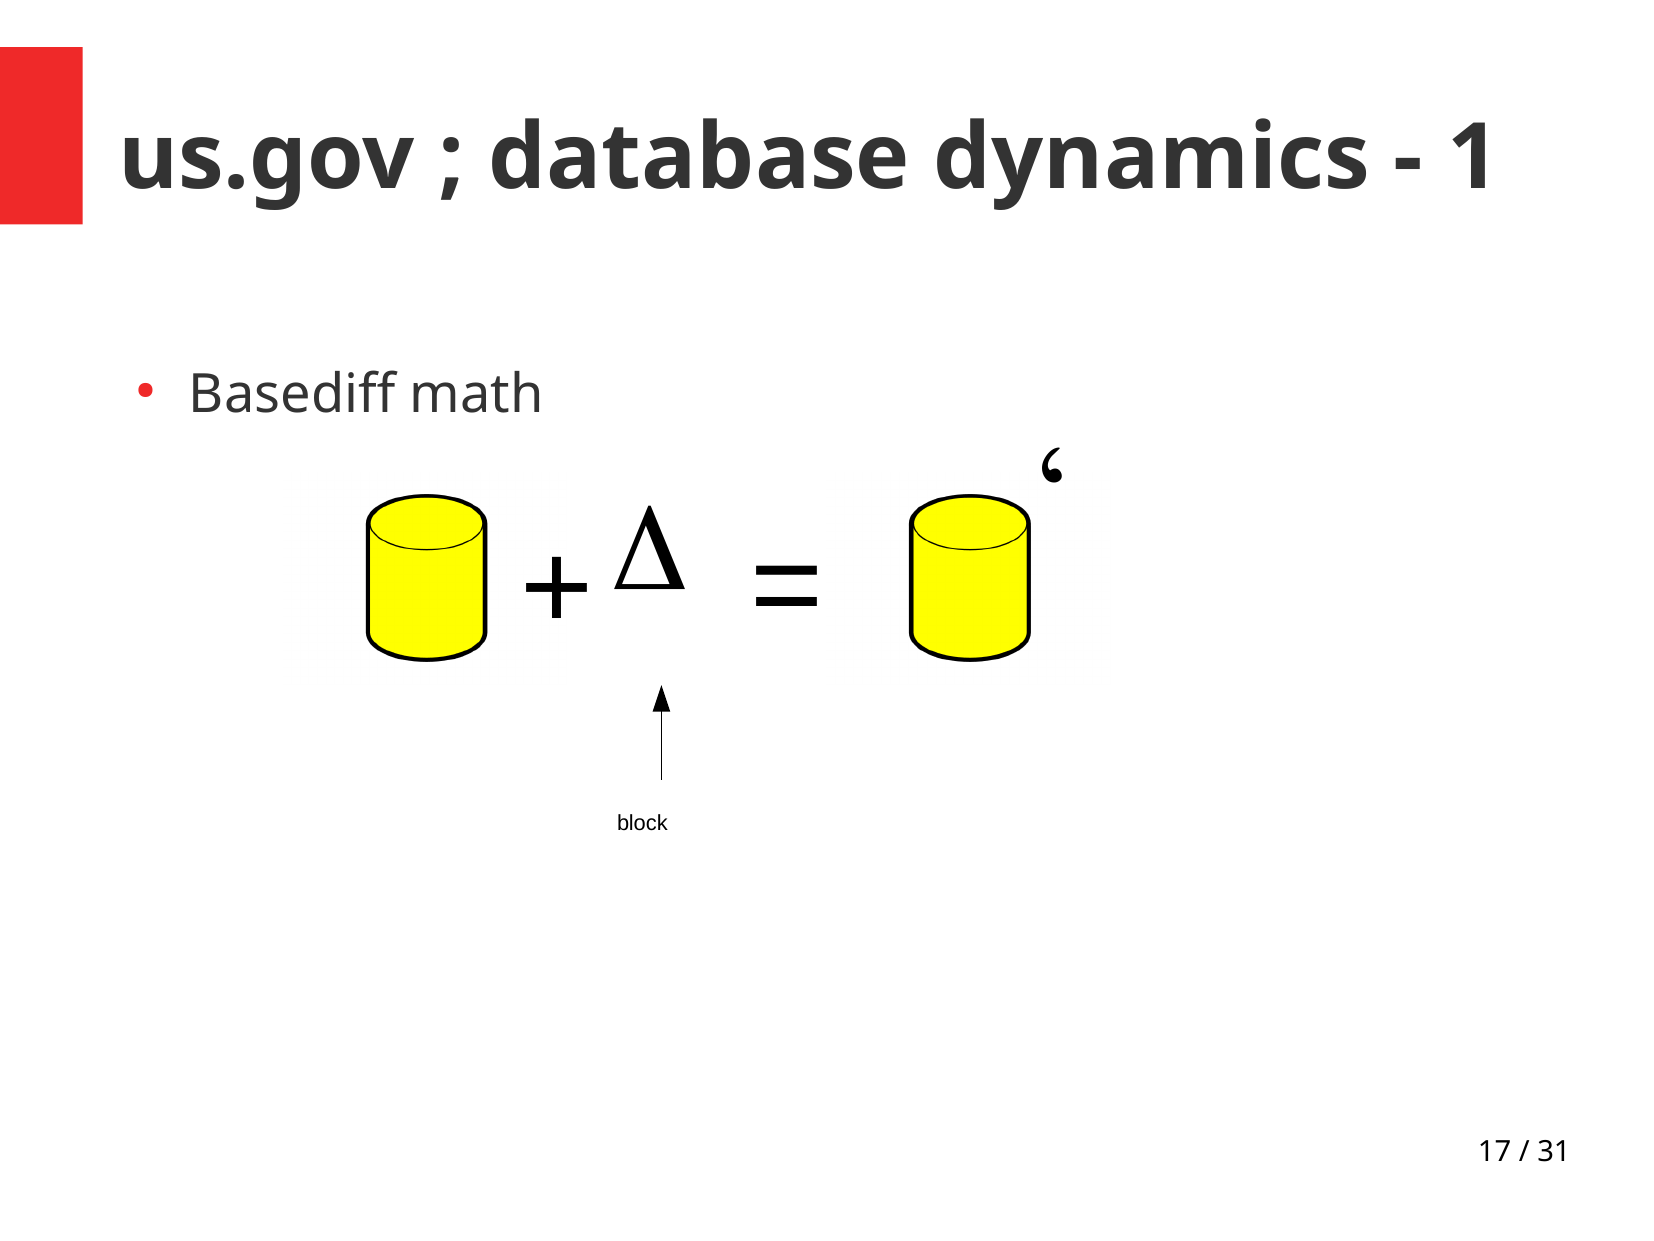

# us.gov ; database dynamics - 1
Basediff math
‘
D
=
+
block
17